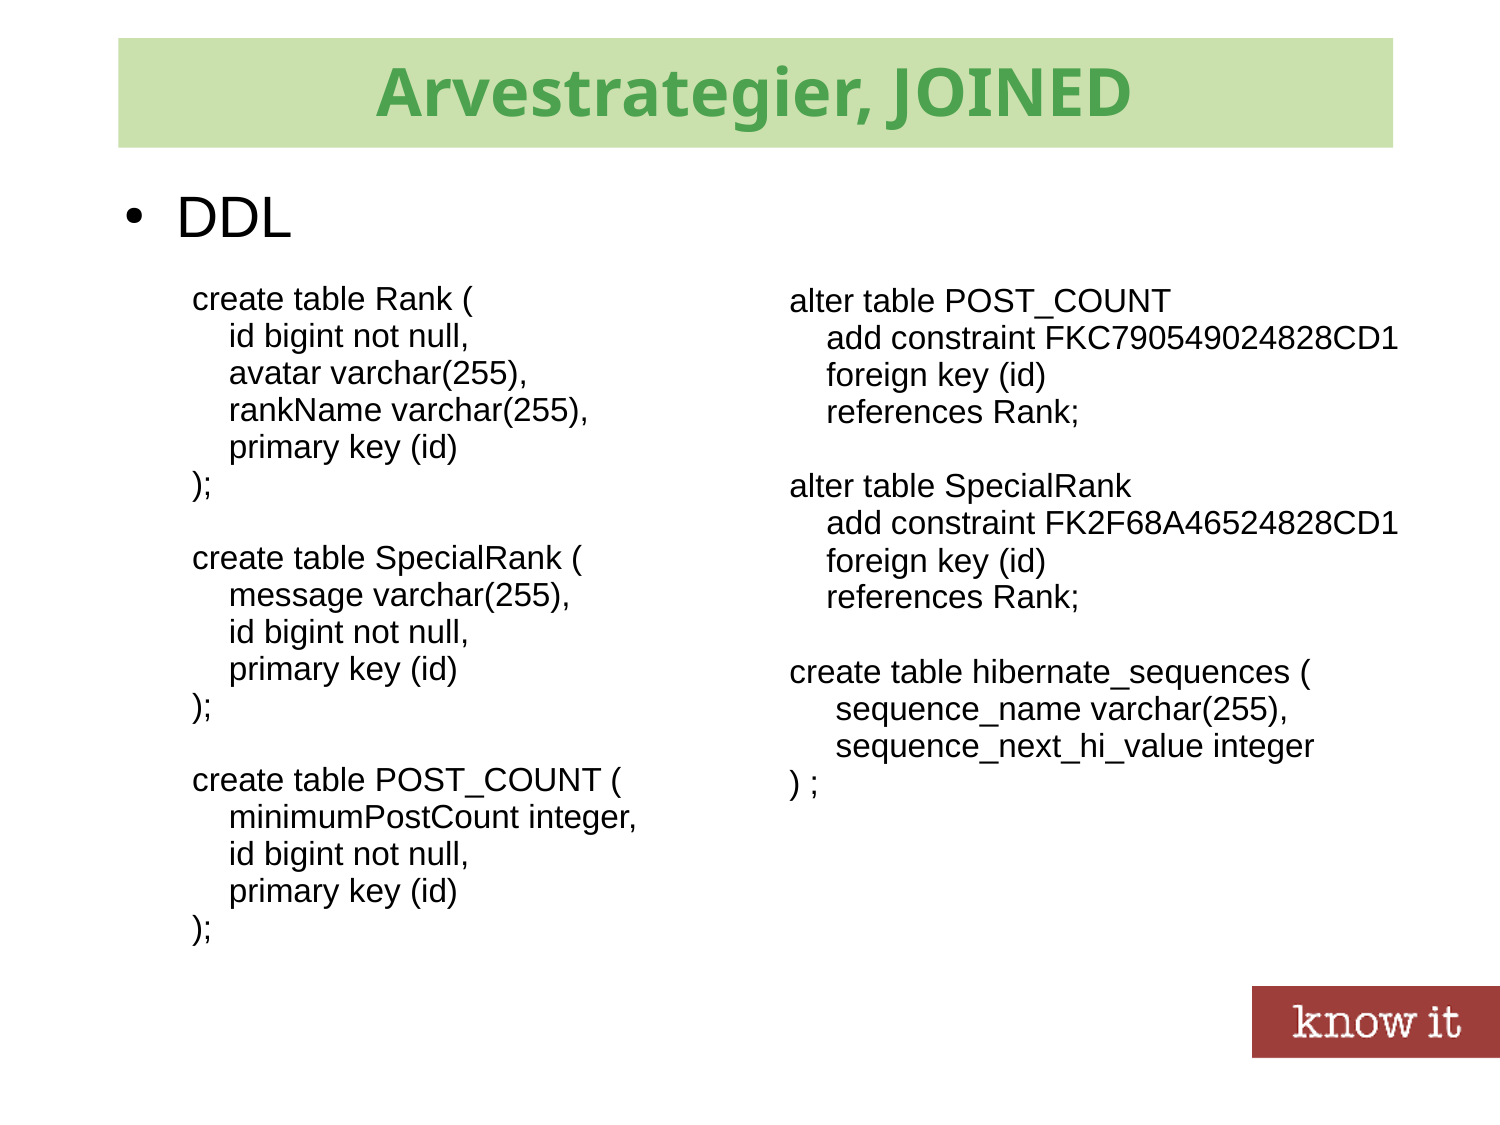

Arvestrategier, JOINED
# DDL
 create table Rank (
 id bigint not null,
 avatar varchar(255),
 rankName varchar(255),
 primary key (id)
 );
 create table SpecialRank (
 message varchar(255),
 id bigint not null,
 primary key (id)
 );
 create table POST_COUNT (
 minimumPostCount integer,
 id bigint not null,
 primary key (id)
 );
 alter table POST_COUNT
 add constraint FKC790549024828CD1
 foreign key (id)
 references Rank;
 alter table SpecialRank
 add constraint FK2F68A46524828CD1
 foreign key (id)
 references Rank;
 create table hibernate_sequences (
 sequence_name varchar(255),
 sequence_next_hi_value integer
 ) ;